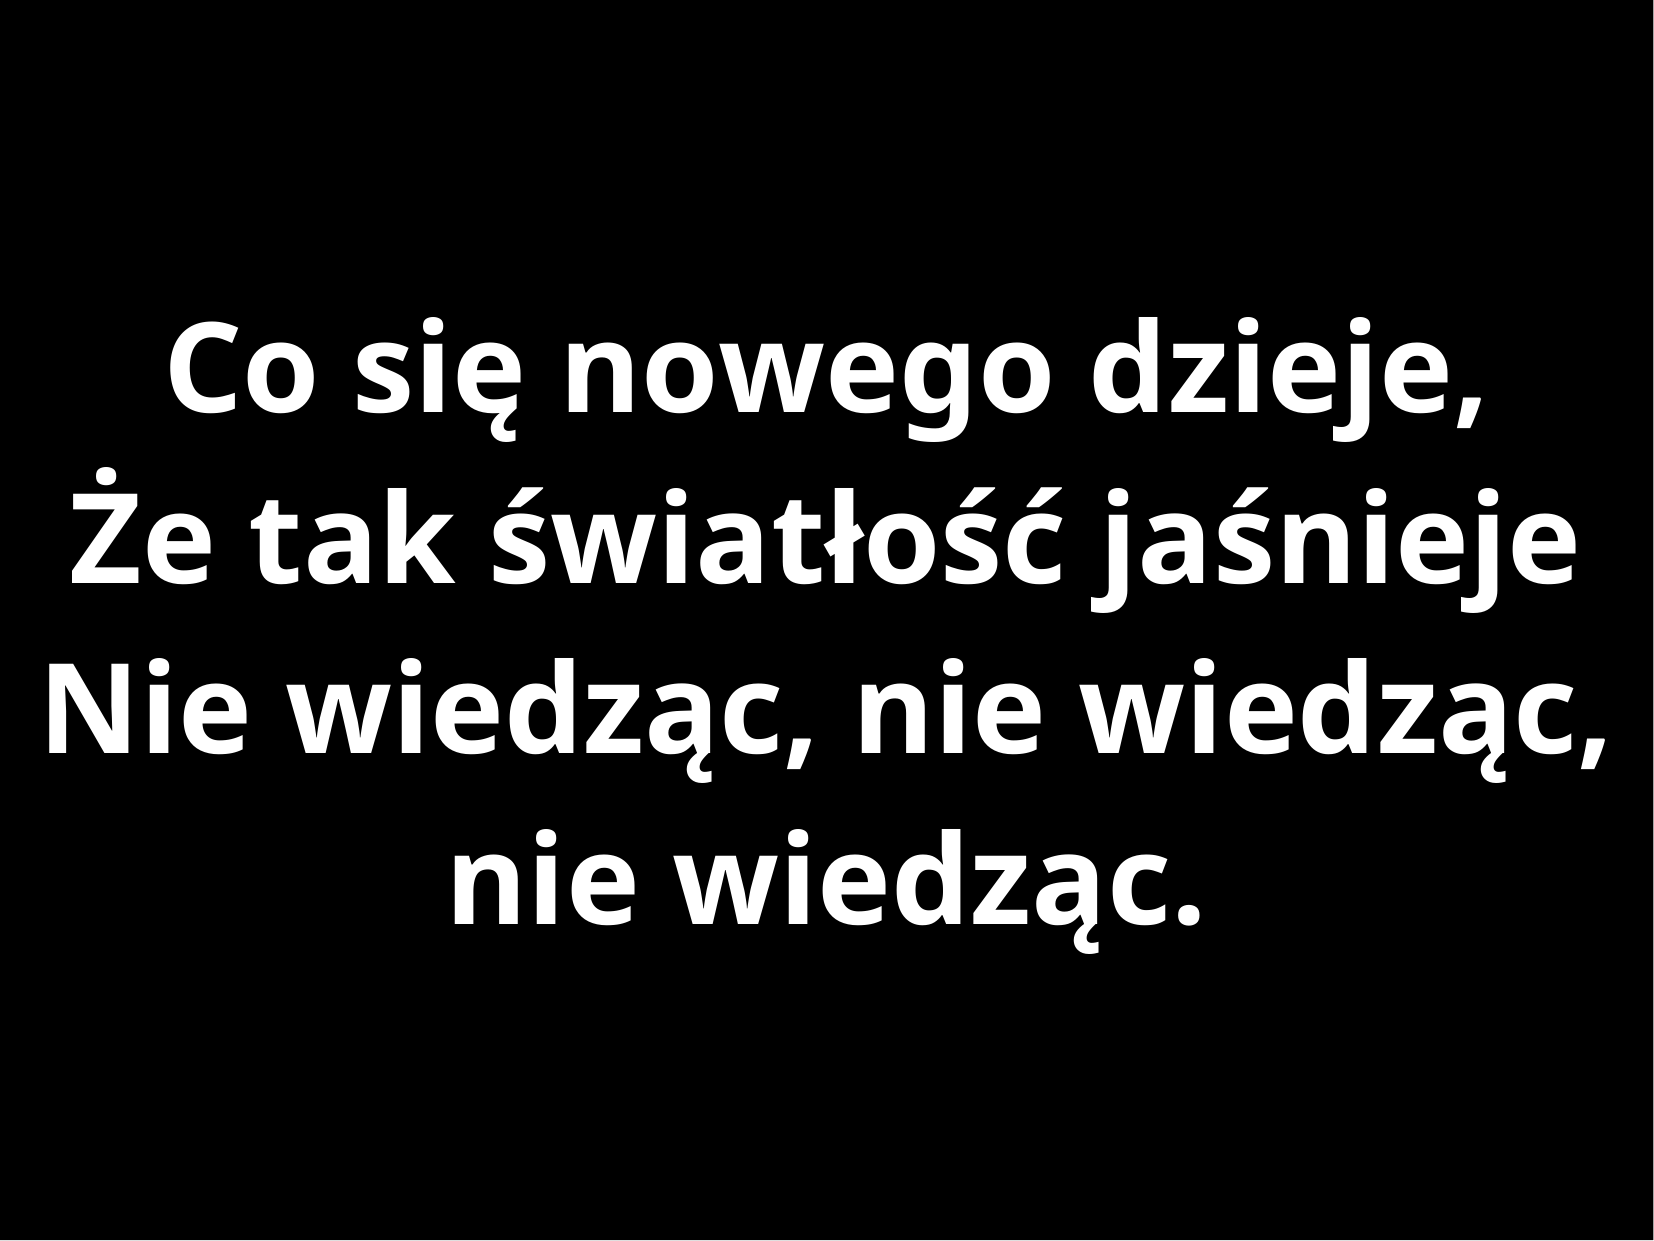

# Co się nowego dzieje, Że tak światłość jaśnieje Nie wiedząc, nie wiedząc, nie wiedząc.